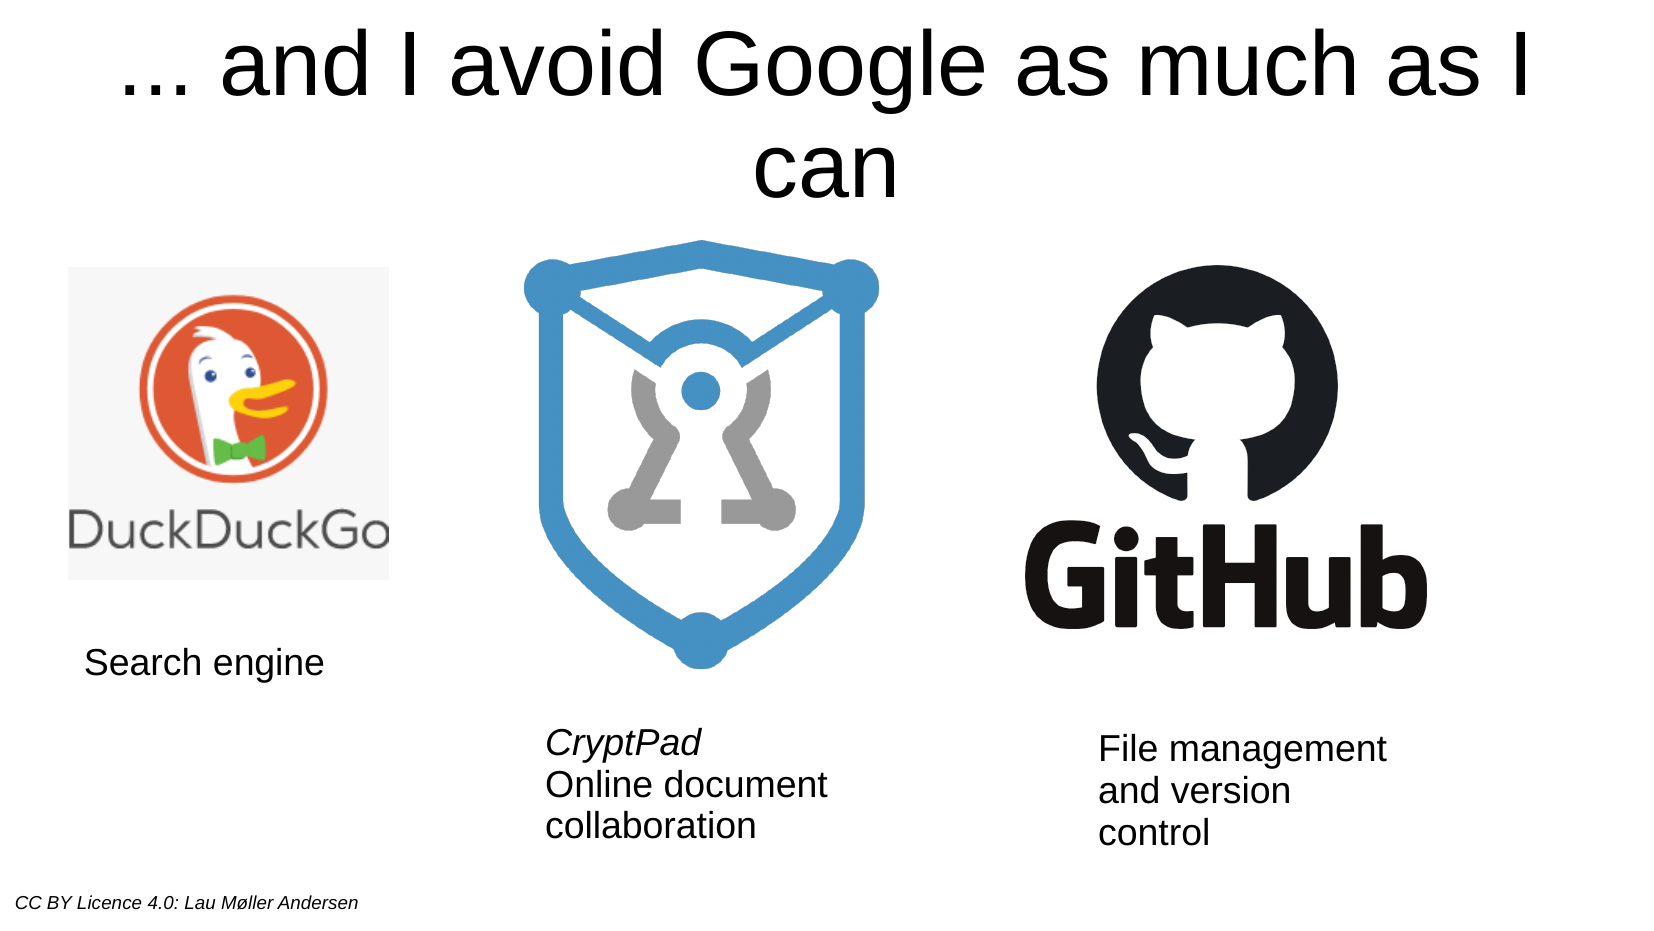

# ... and I avoid Google as much as I can
Search engine
CryptPad
Online document collaboration
File management and version control
CC BY Licence 4.0: Lau Møller Andersen